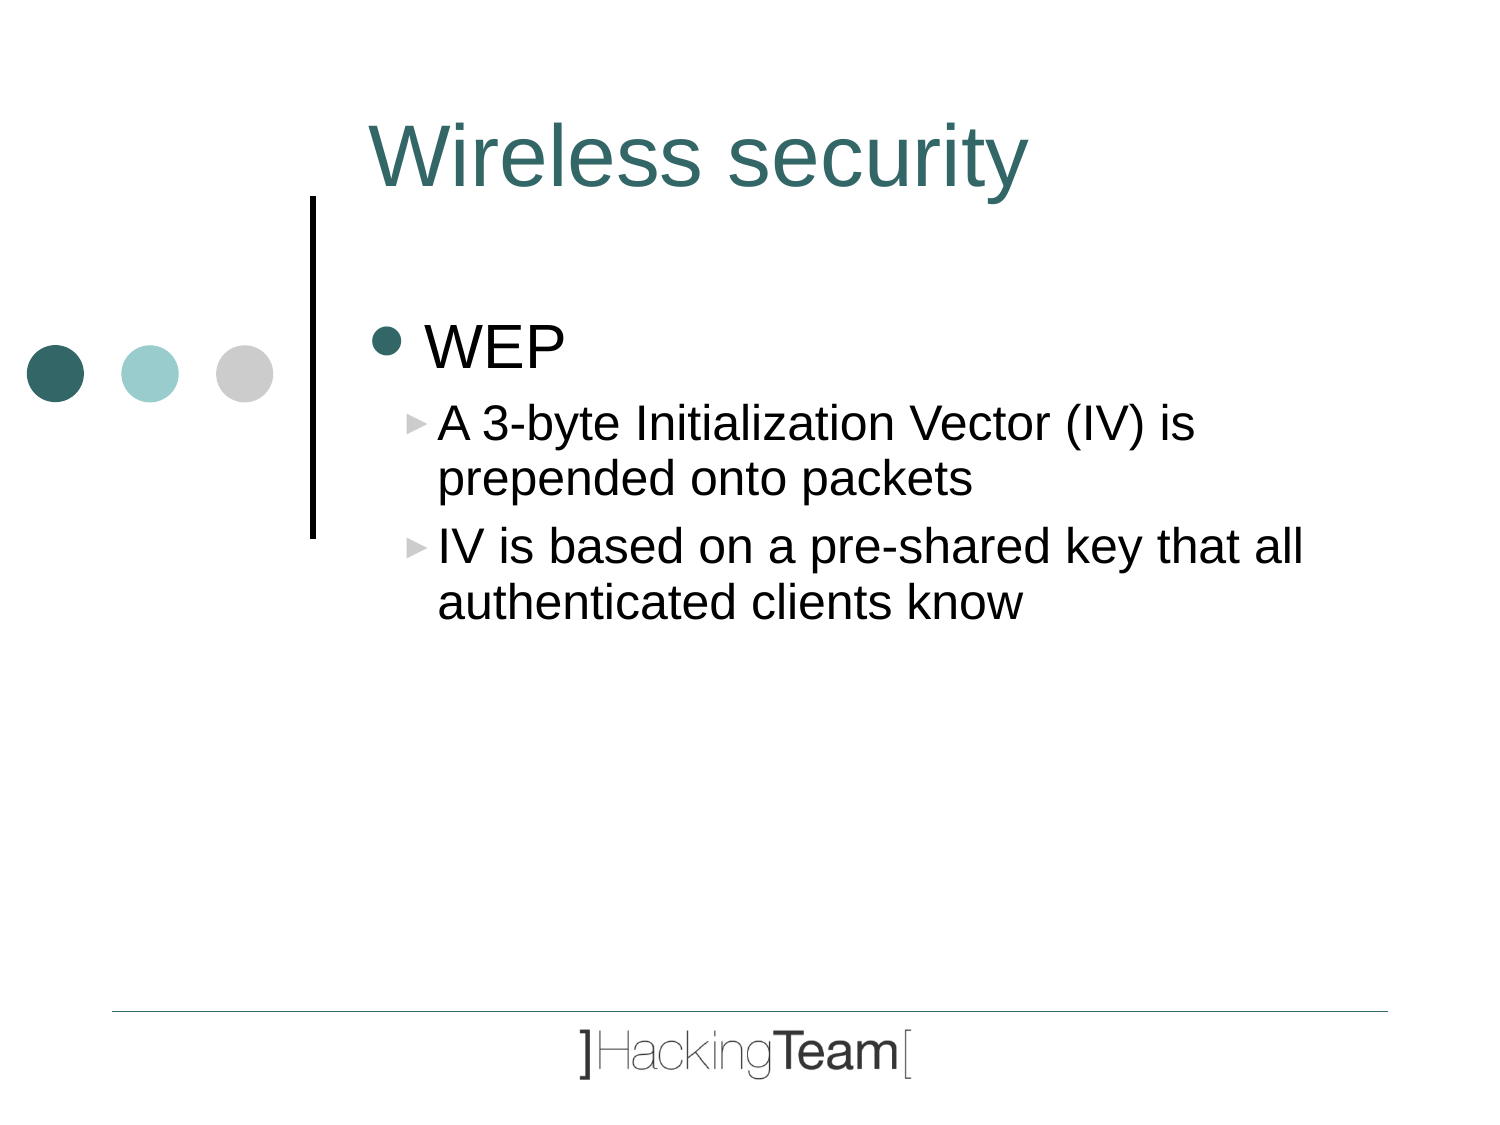

# Wireless security
WEP
A 3-byte Initialization Vector (IV) is prepended onto packets
IV is based on a pre-shared key that all authenticated clients know